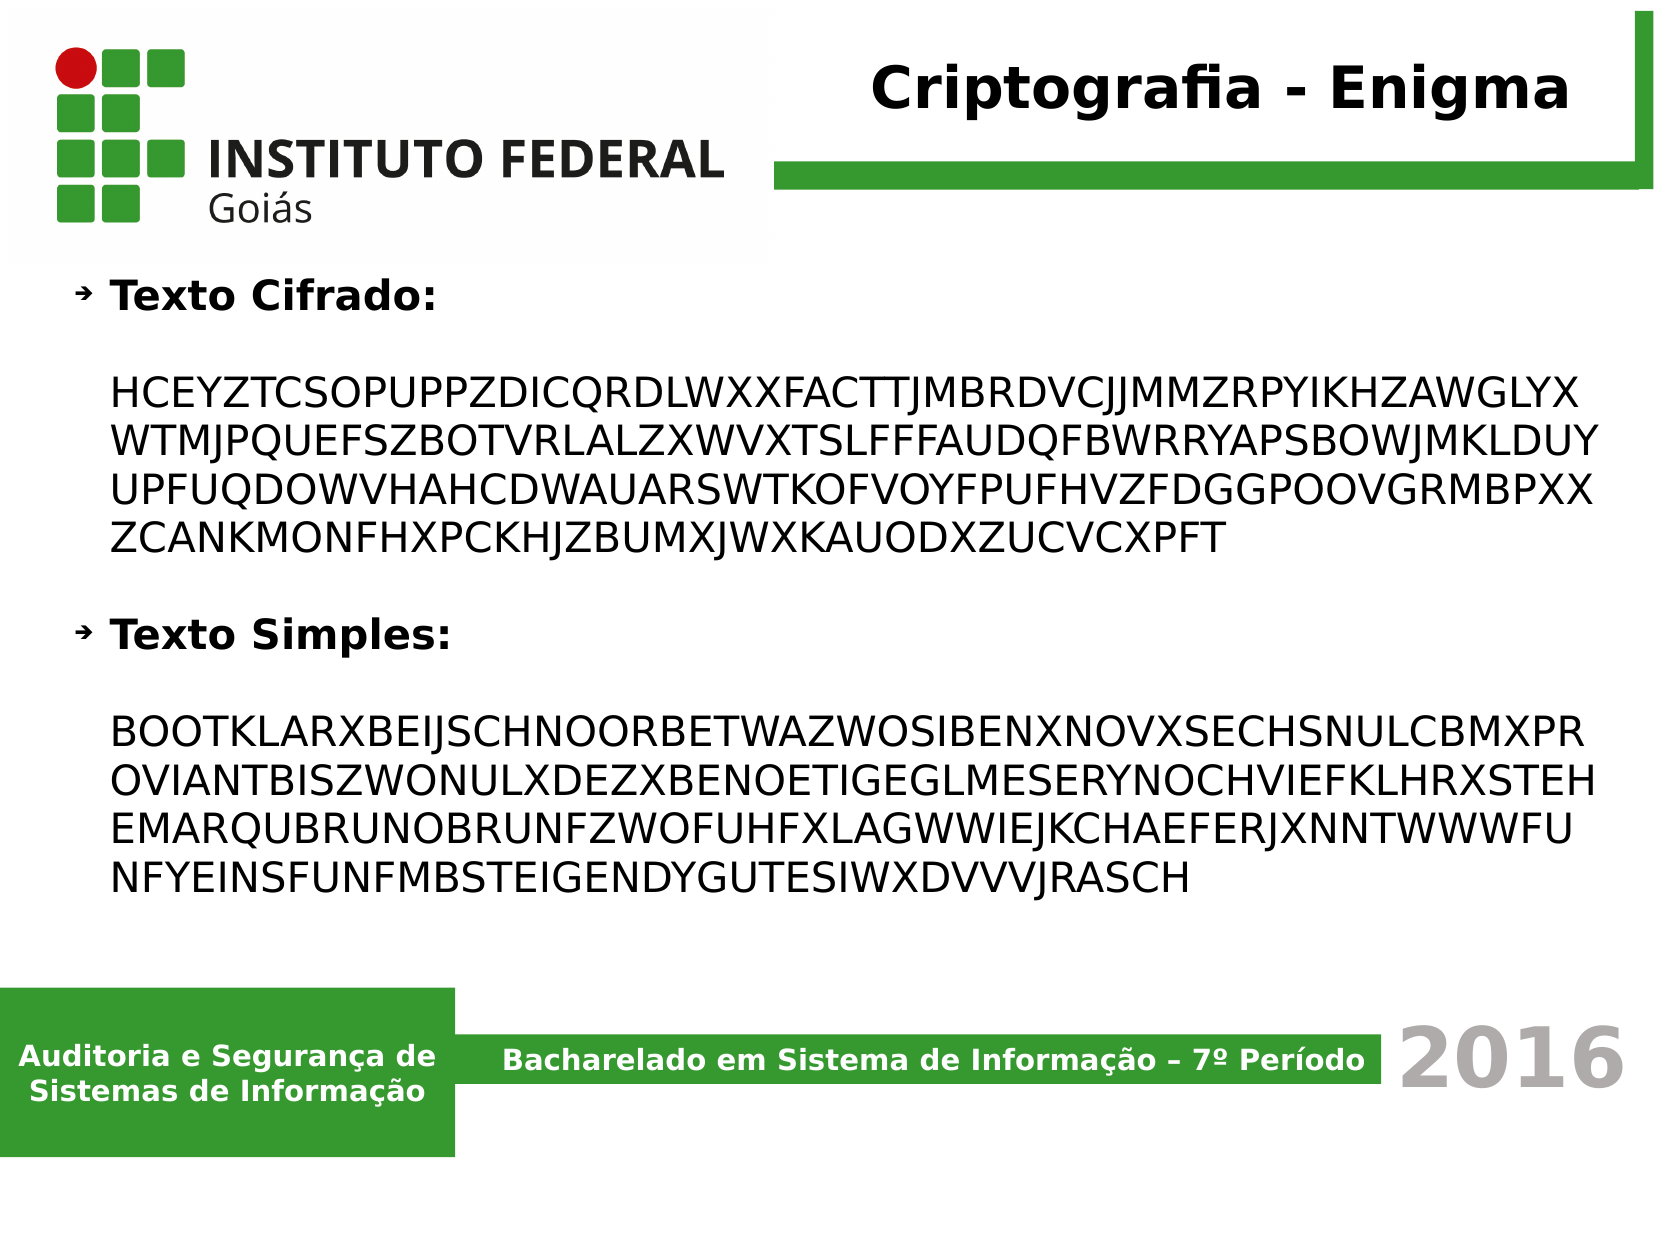

Criptografia - Enigma
Texto Cifrado:
HCEYZTCSOPUPPZDICQRDLWXXFACTTJMBRDVCJJMMZRPYIKHZAWGLYXWTMJPQUEFSZBOTVRLALZXWVXTSLFFFAUDQFBWRRYAPSBOWJMKLDUYUPFUQDOWVHAHCDWAUARSWTKOFVOYFPUFHVZFDGGPOOVGRMBPXXZCANKMONFHXPCKHJZBUMXJWXKAUODXZUCVCXPFT
Texto Simples:
BOOTKLARXBEIJSCHNOORBETWAZWOSIBENXNOVXSECHSNULCBMXPROVIANTBISZWONULXDEZXBENOETIGEGLMESERYNOCHVIEFKLHRXSTEHEMARQUBRUNOBRUNFZWOFUHFXLAGWWIEJKCHAEFERJXNNTWWWFUNFYEINSFUNFMBSTEIGENDYGUTESIWXDVVVJRASCH
Auditoria e Segurança de Sistemas de Informação
2016
Bacharelado em Sistema de Informação – 7º Período